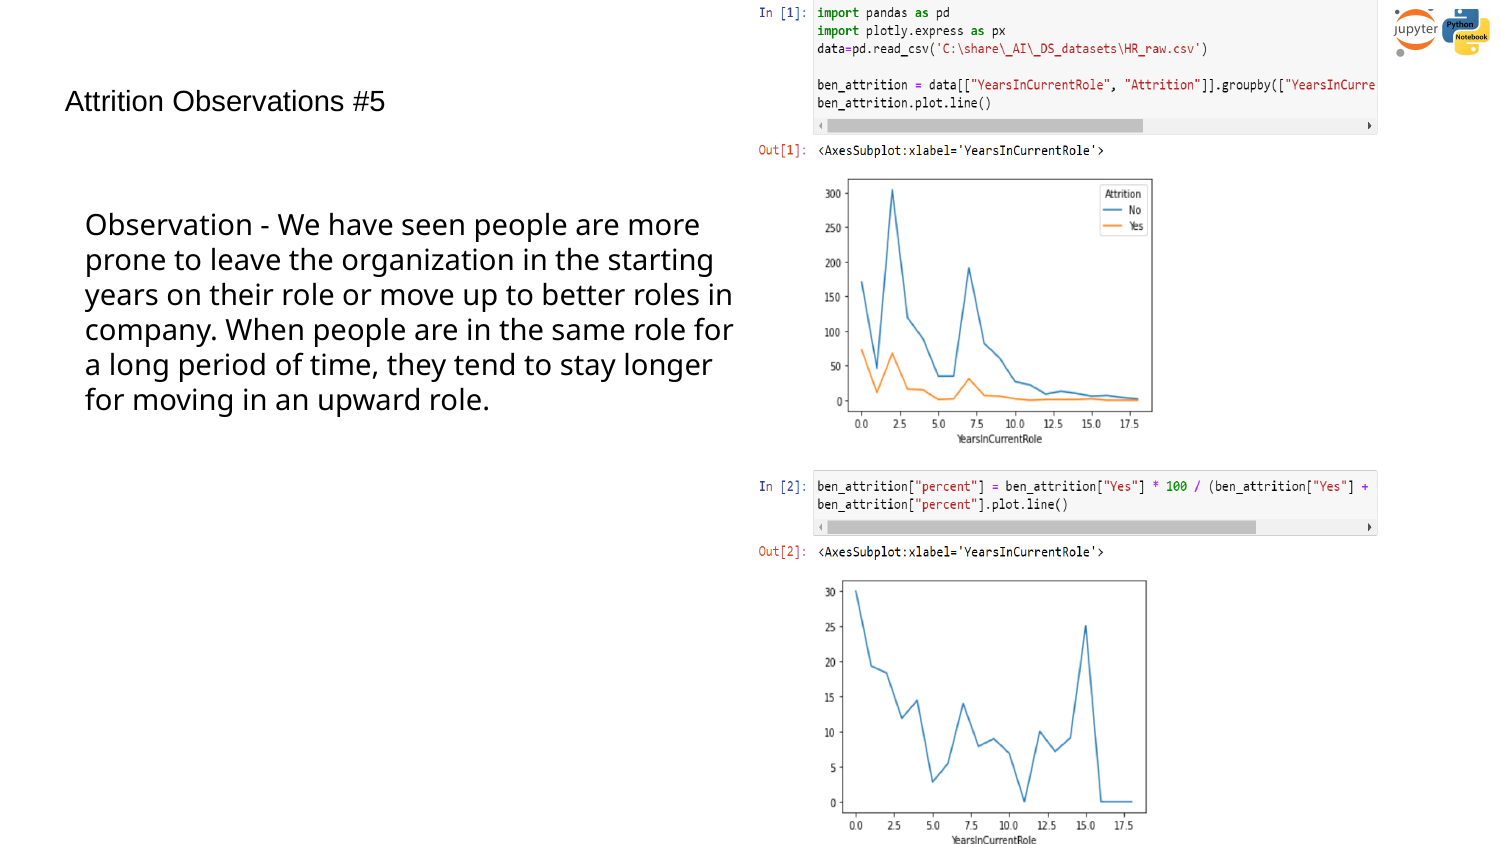

# Attrition Observations #5
Observation - We have seen people are more prone to leave the organization in the starting years on their role or move up to better roles in company. When people are in the same role for a long period of time, they tend to stay longer for moving in an upward role.